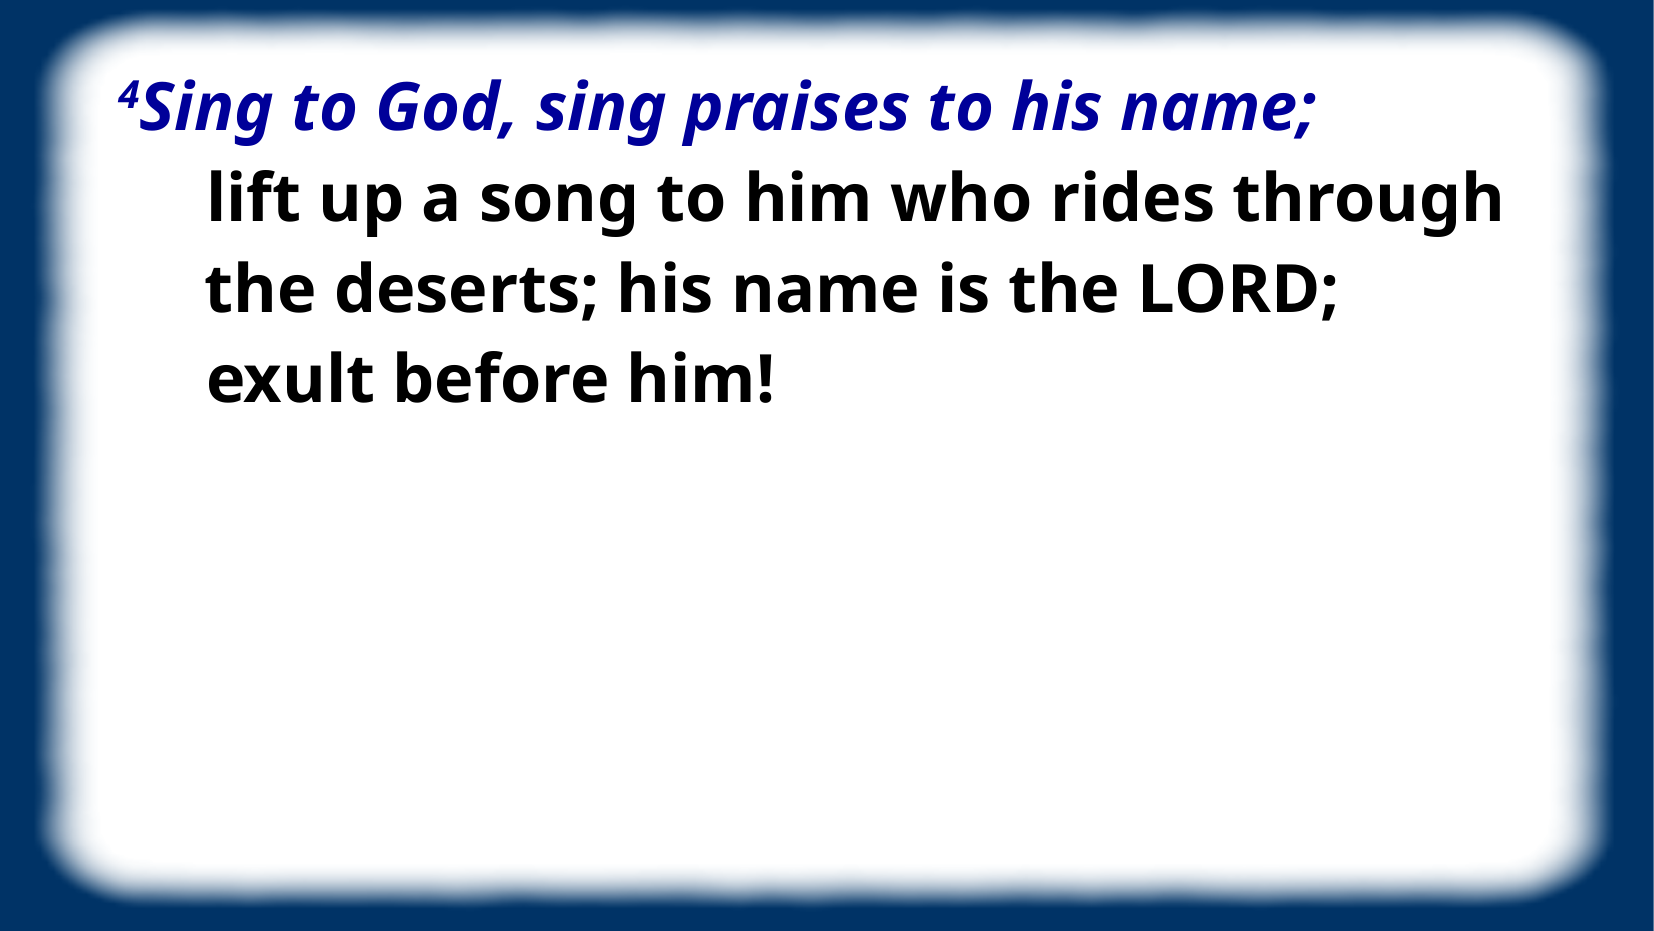

4Sing to God, sing praises to his name;
 lift up a song to him who rides through
 the deserts; his name is the LORD;
 exult before him!